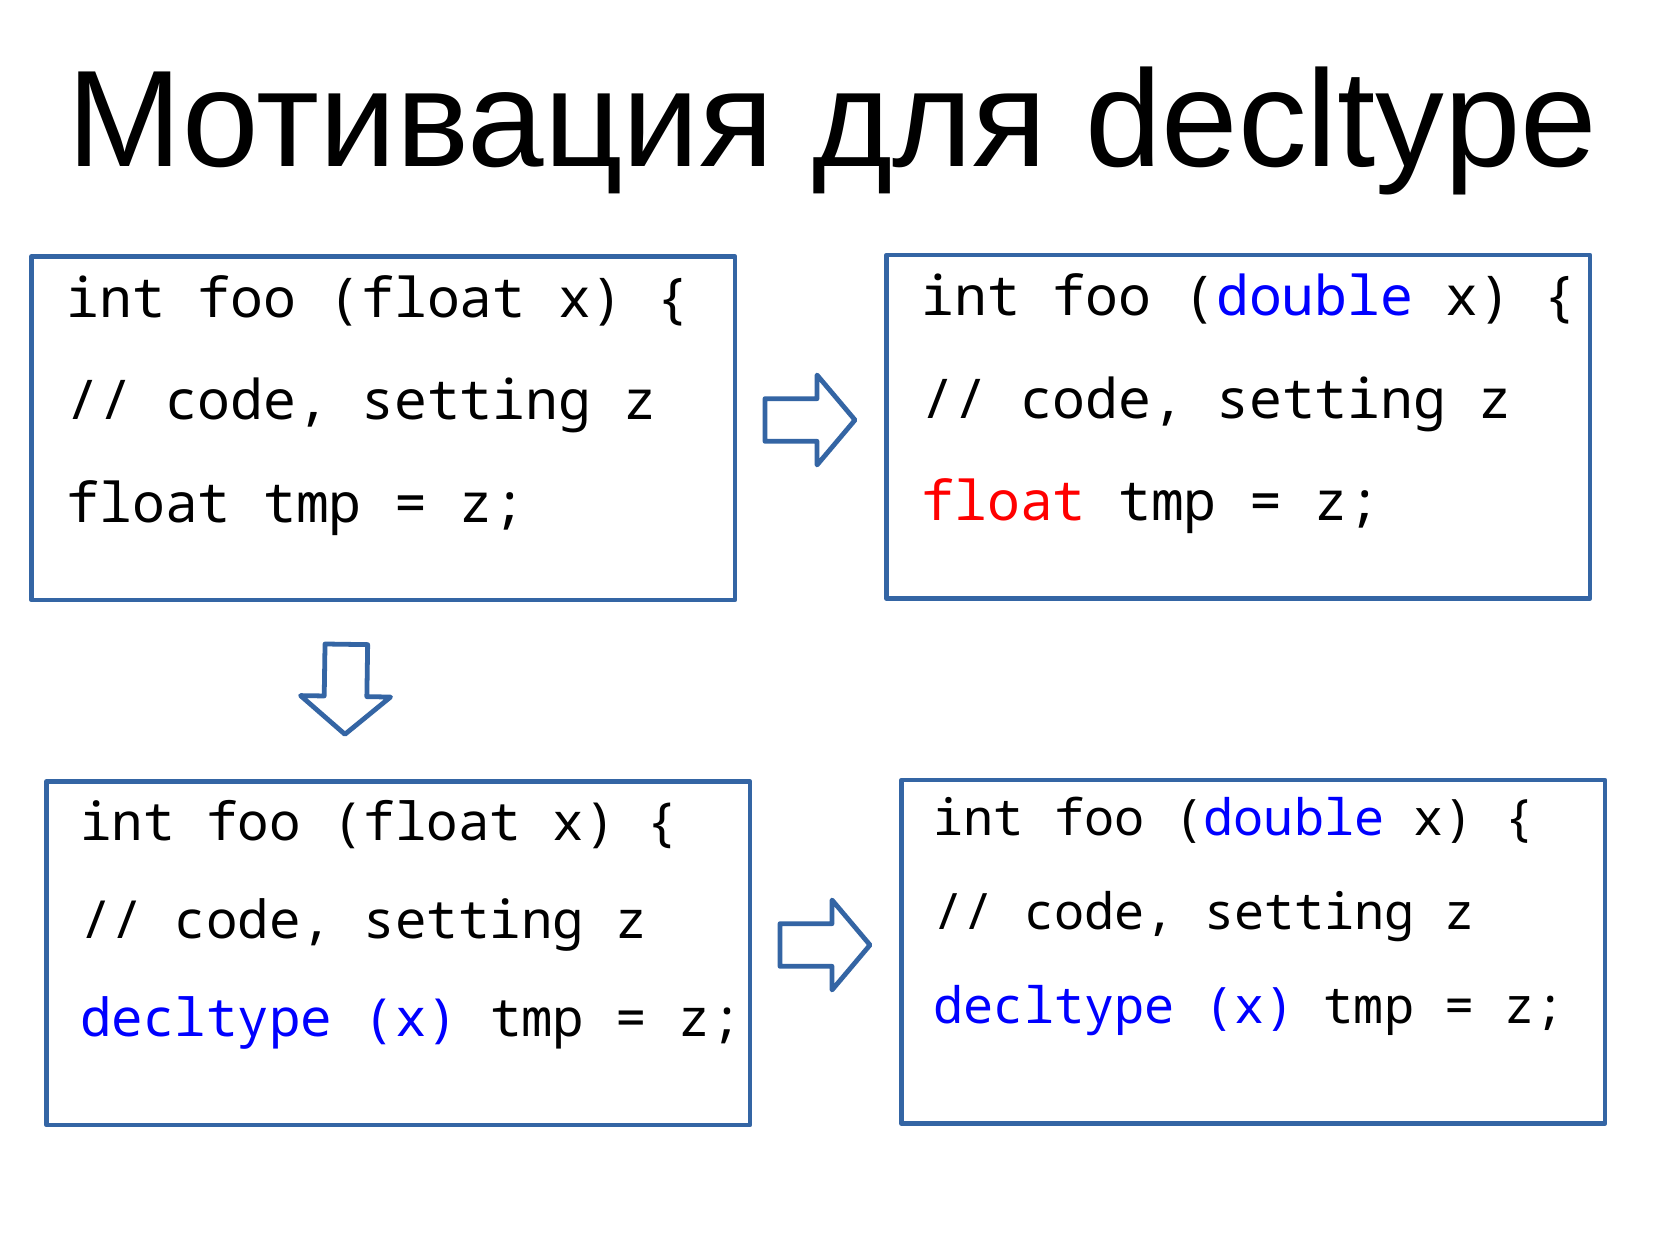

# Мотивация для decltype
 int foo (double x) {
 // code, setting z
 float tmp = z;
 int foo (float x) {
 // code, setting z
 float tmp = z;
 int foo (double x) {
 // code, setting z
 decltype (x) tmp = z;
 int foo (float x) {
 // code, setting z
 decltype (x) tmp = z;